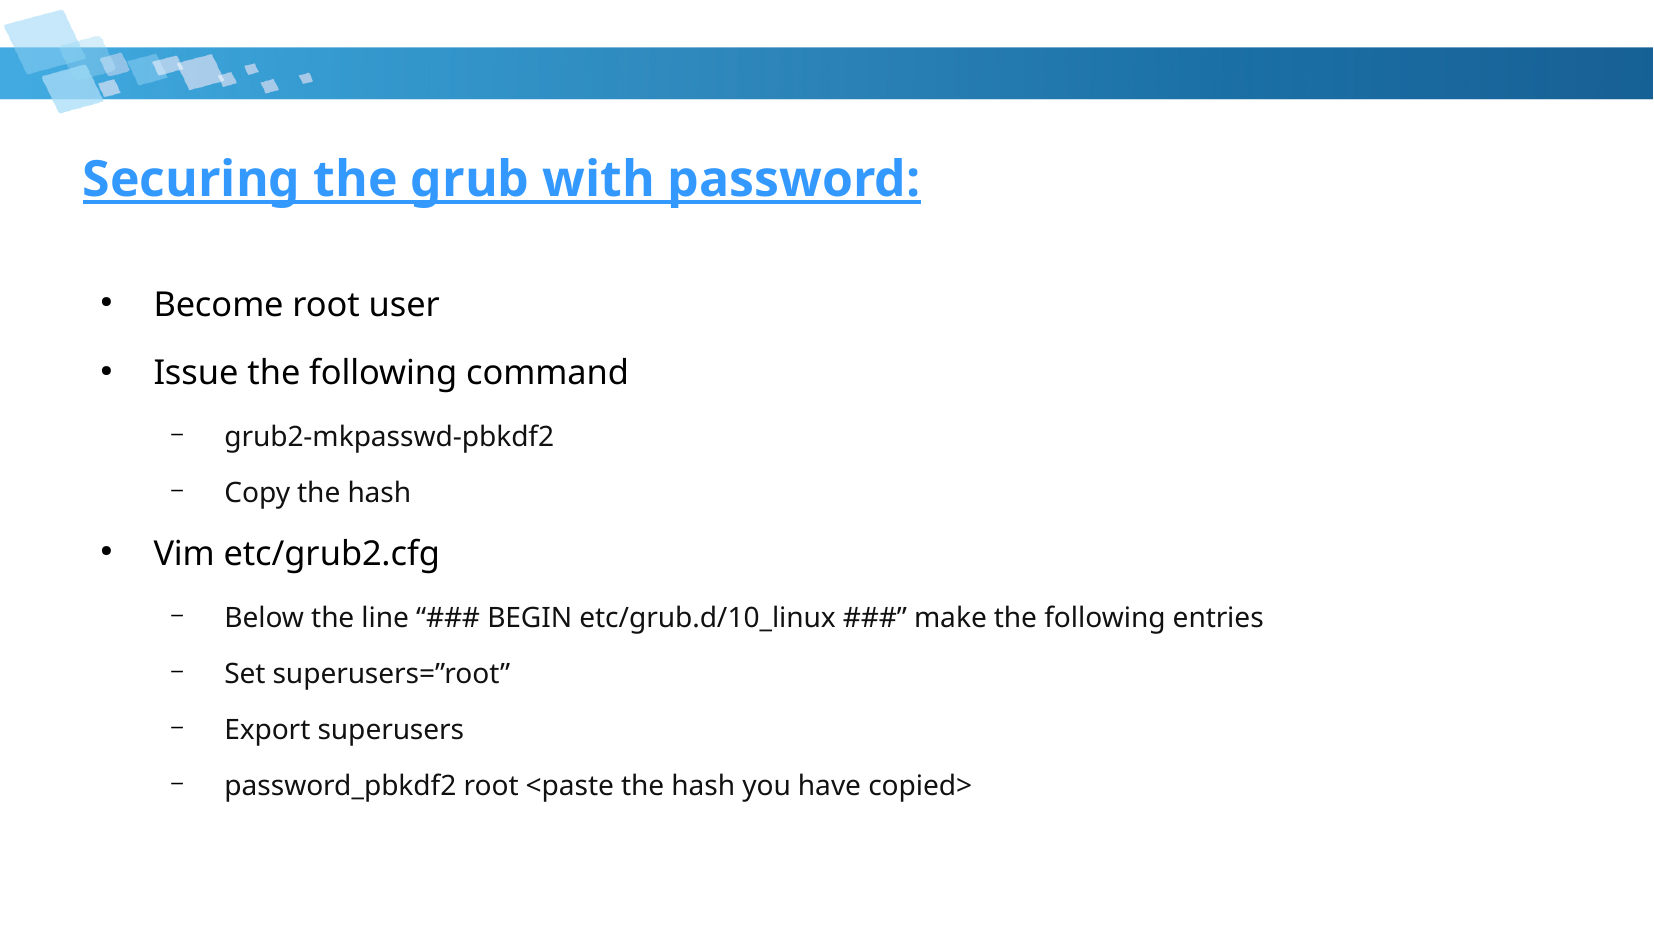

# Securing the grub with password:
Become root user
Issue the following command
grub2-mkpasswd-pbkdf2
Copy the hash
Vim etc/grub2.cfg
Below the line “### BEGIN etc/grub.d/10_linux ###” make the following entries
Set superusers=”root”
Export superusers
password_pbkdf2 root <paste the hash you have copied>